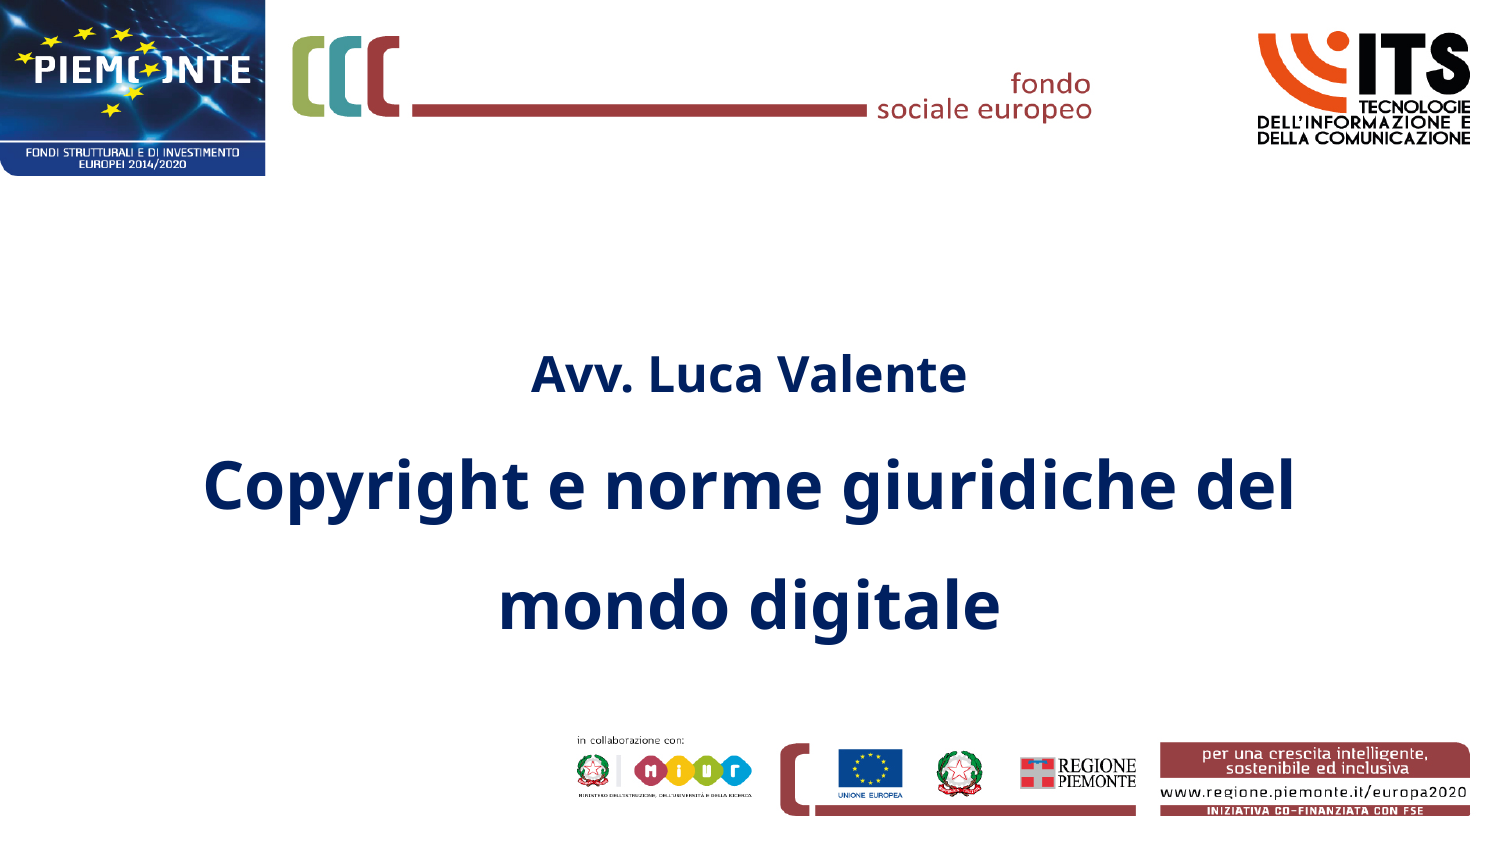

# Avv. Luca Valente Copyright e norme giuridiche del mondo digitale